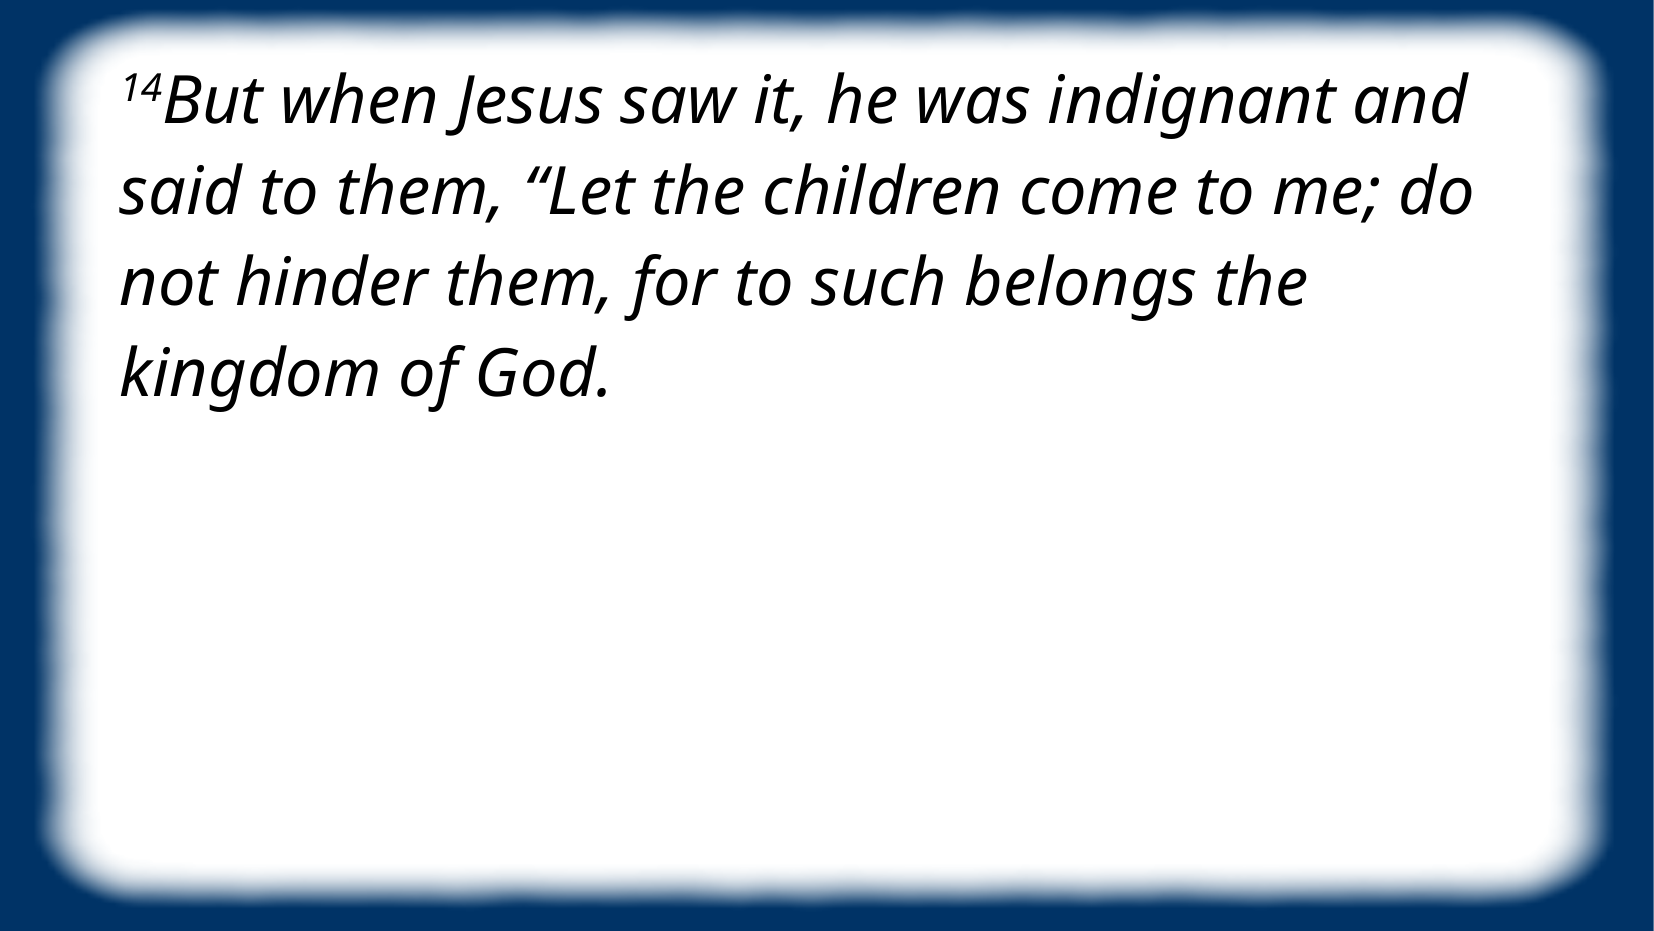

14But when Jesus saw it, he was indignant and said to them, “Let the children come to me; do not hinder them, for to such belongs the kingdom of God.